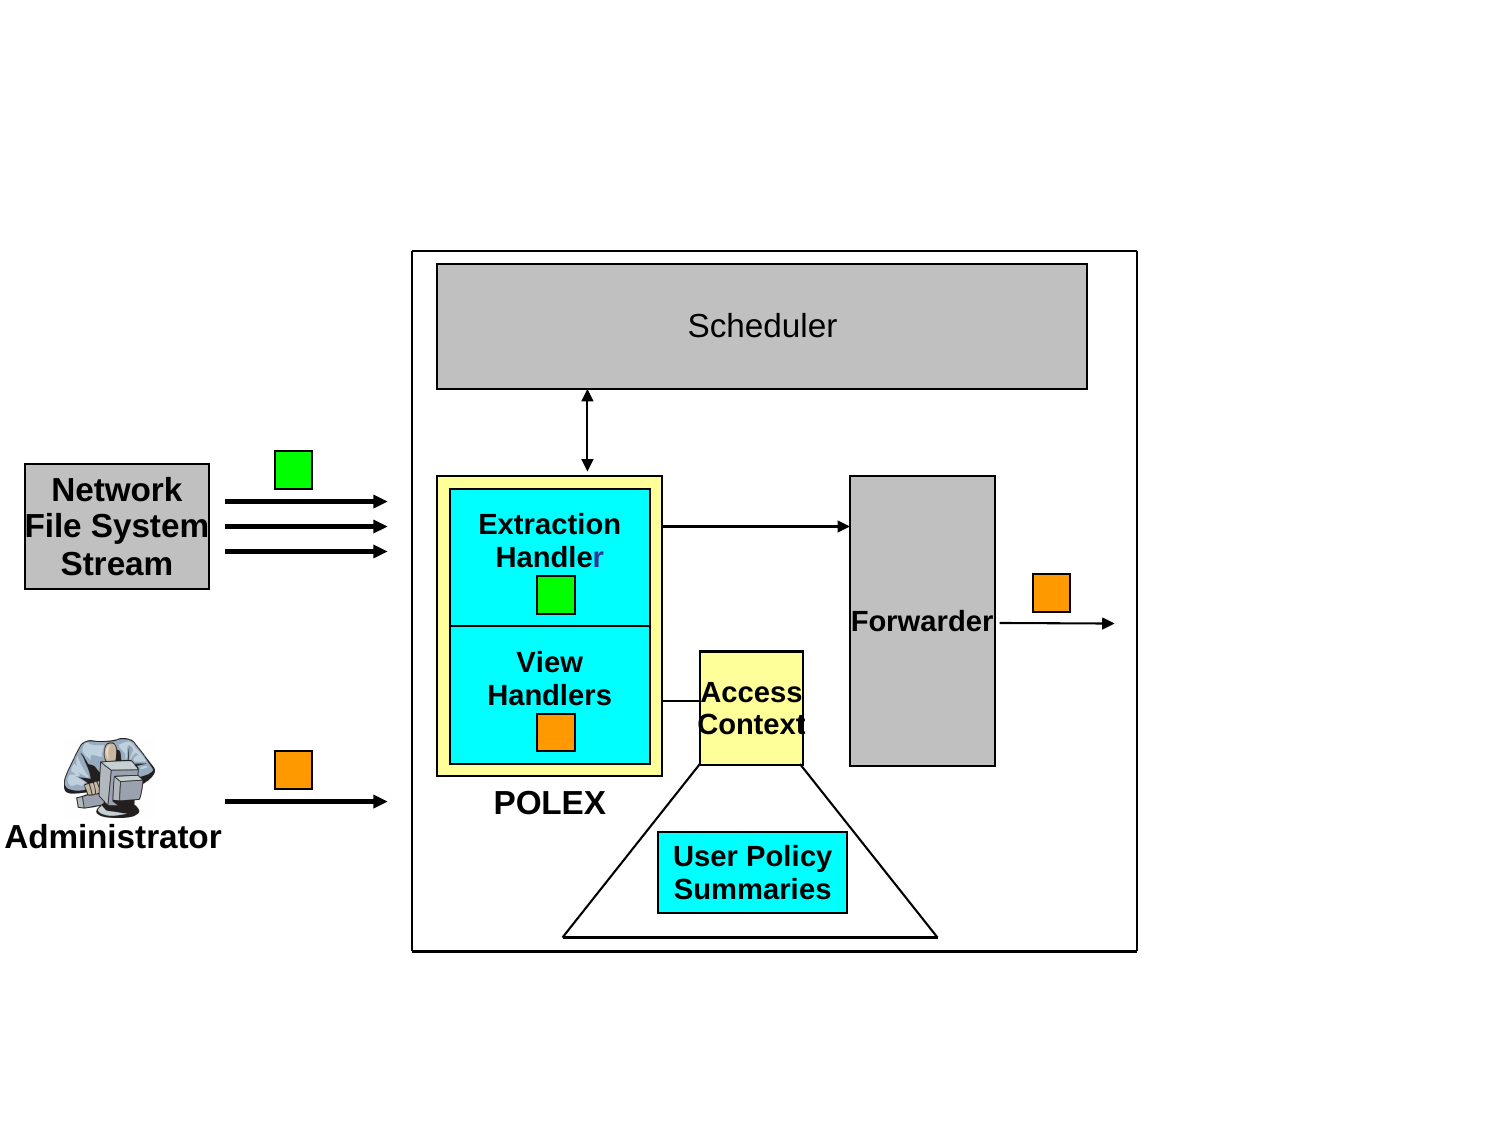

Scheduler
Network
File System
Stream
Forwarder
Extraction
Handler
View
Handlers
Access
Context
Administrator
POLEX
User Policy
Summaries